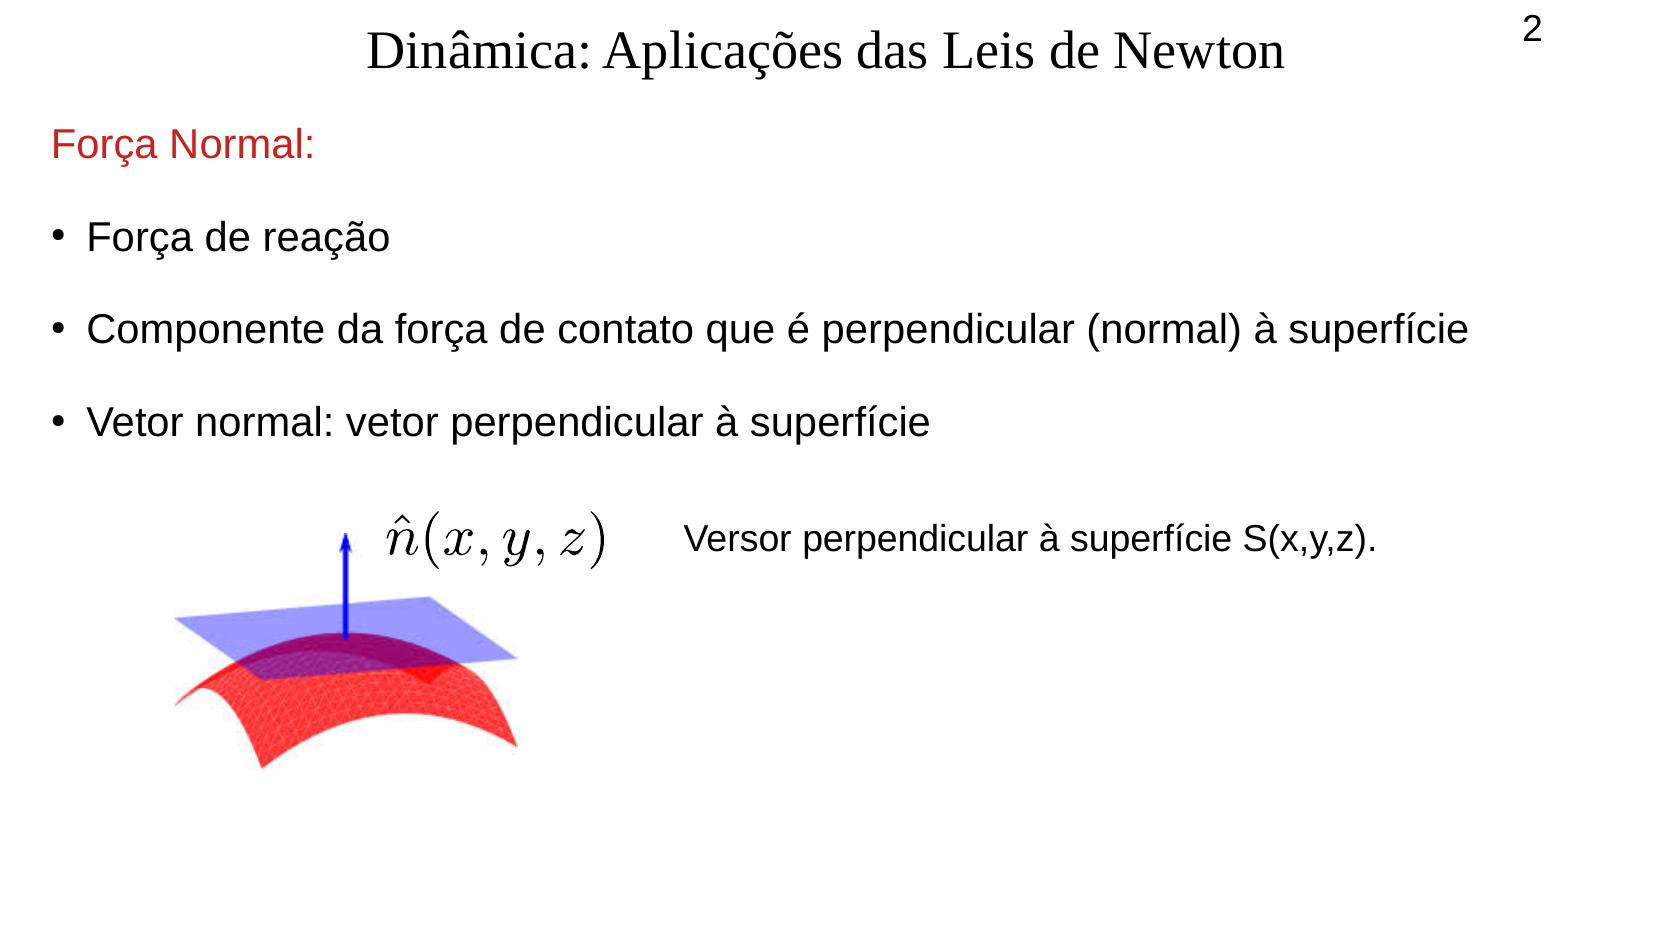

Dinâmica: Aplicações das Leis de Newton
Força Normal:
Força de reação
Componente da força de contato que é perpendicular (normal) à superfície
Vetor normal: vetor perpendicular à superfície
Versor perpendicular à superfície S(x,y,z).